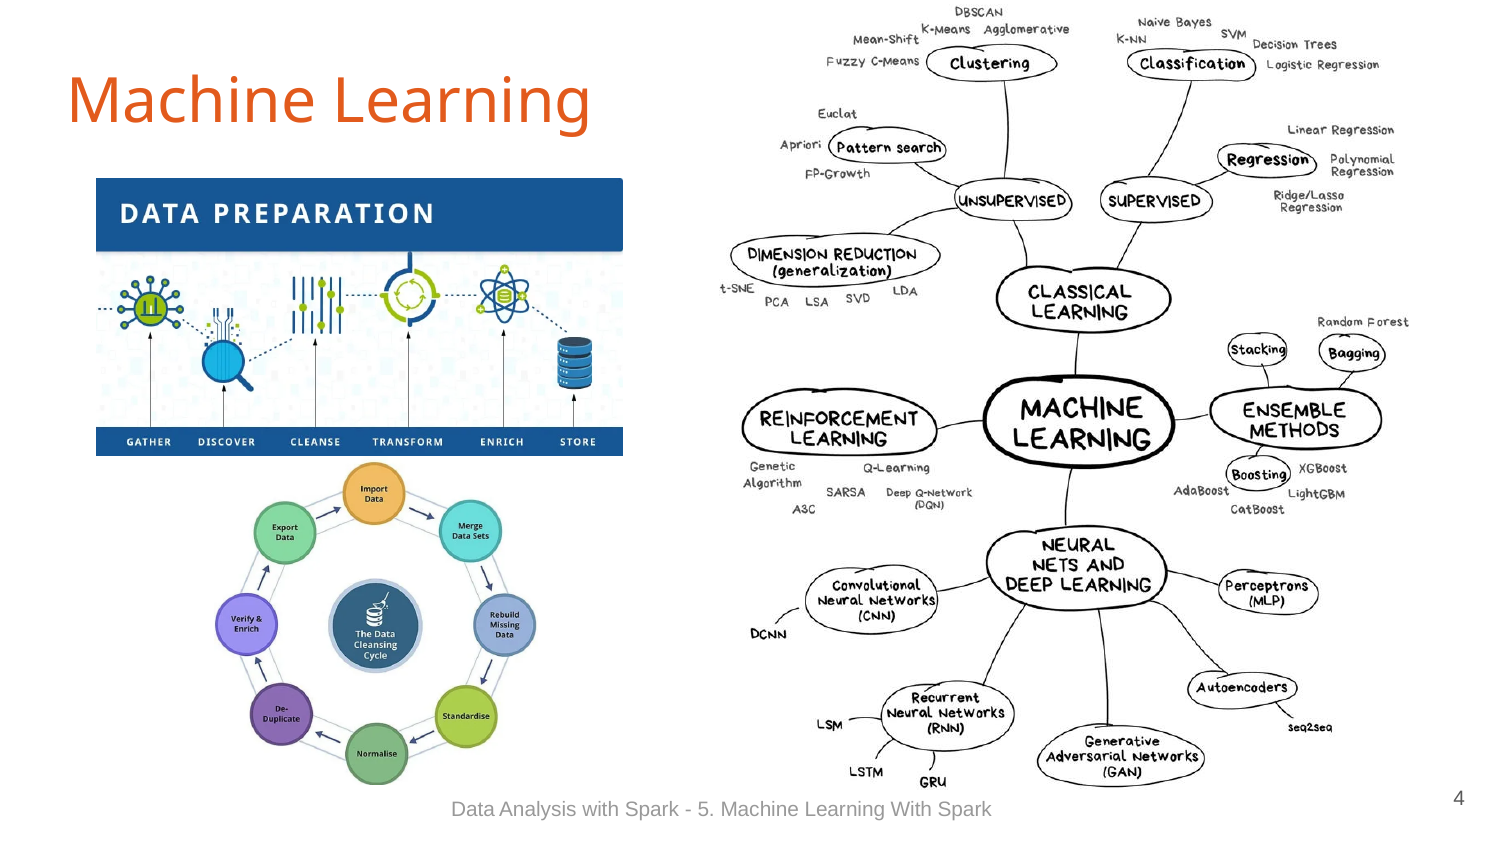

# Machine Learning
Data Analysis with Spark - 5. Machine Learning With Spark